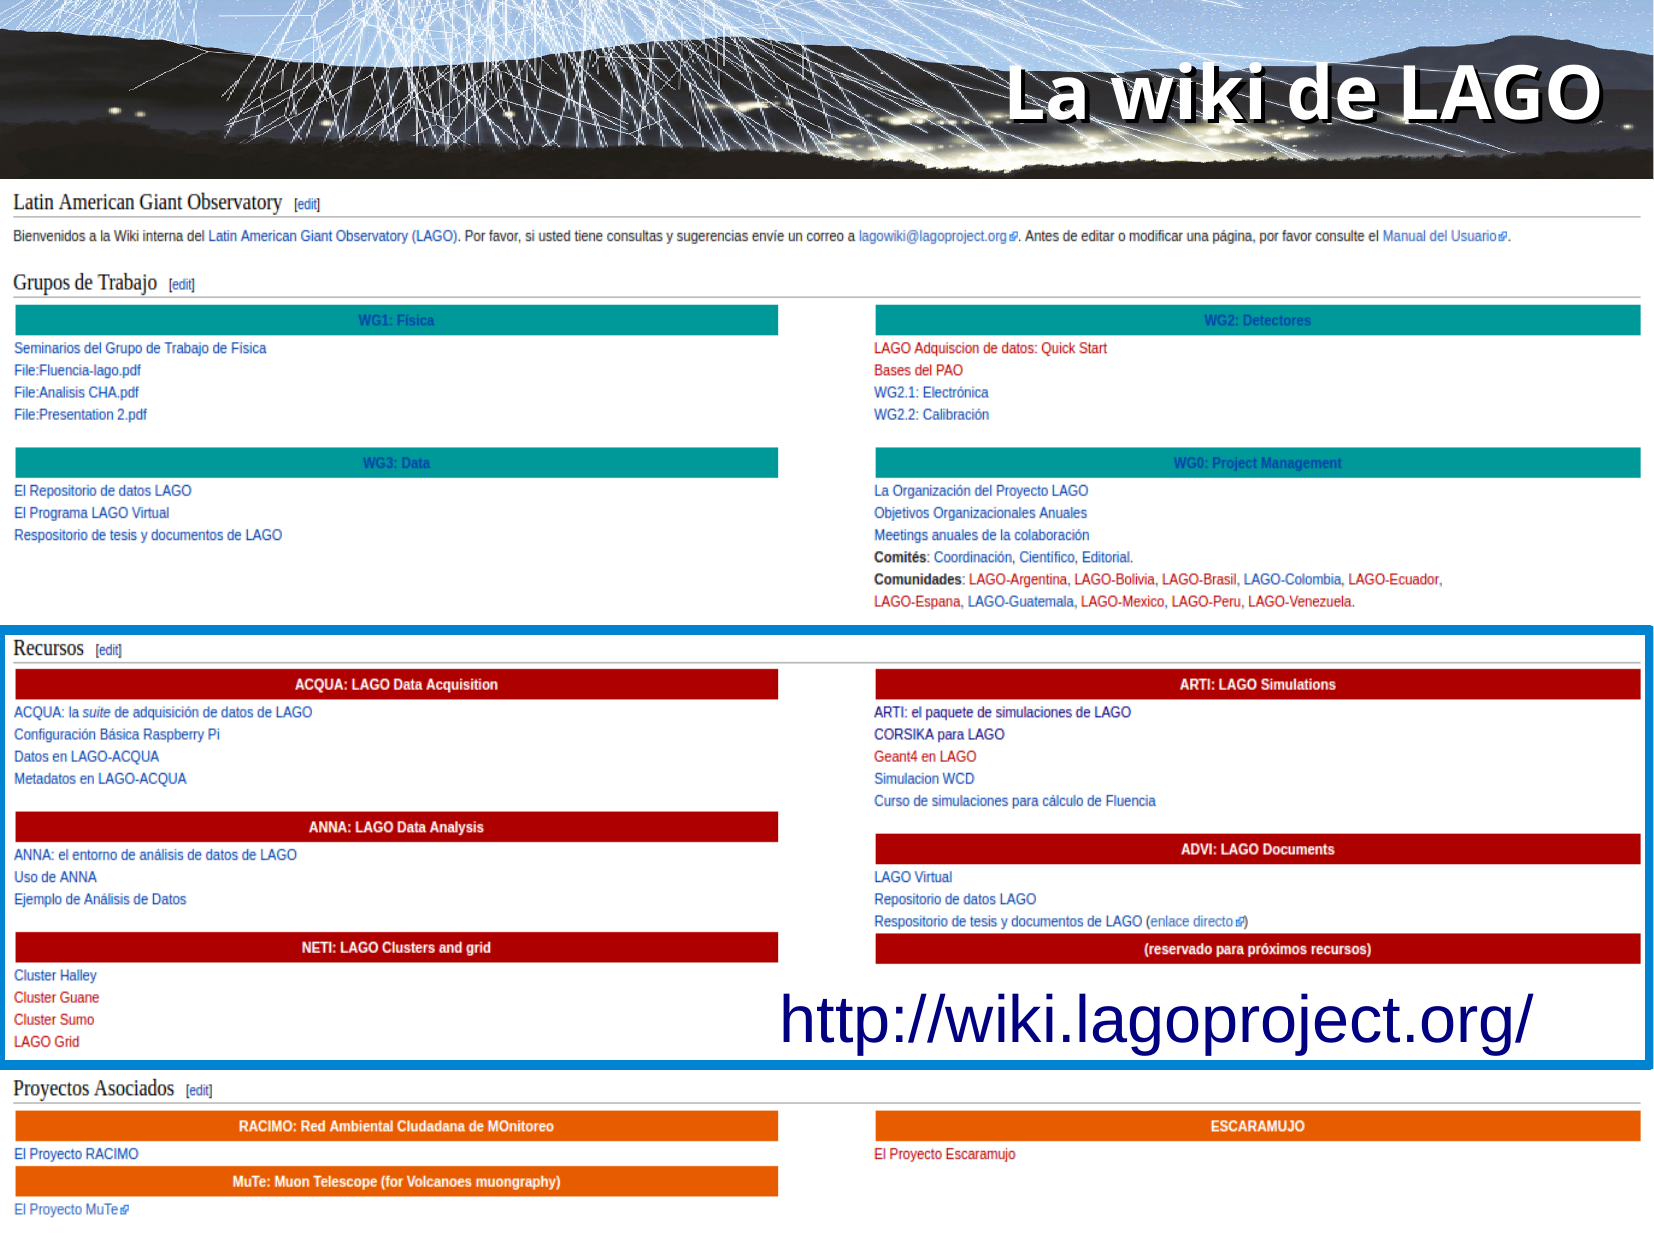

# La wiki de LAGO
http://wiki.lagoproject.org/
Feb 2017
Asorey - Chile - U02L02
29